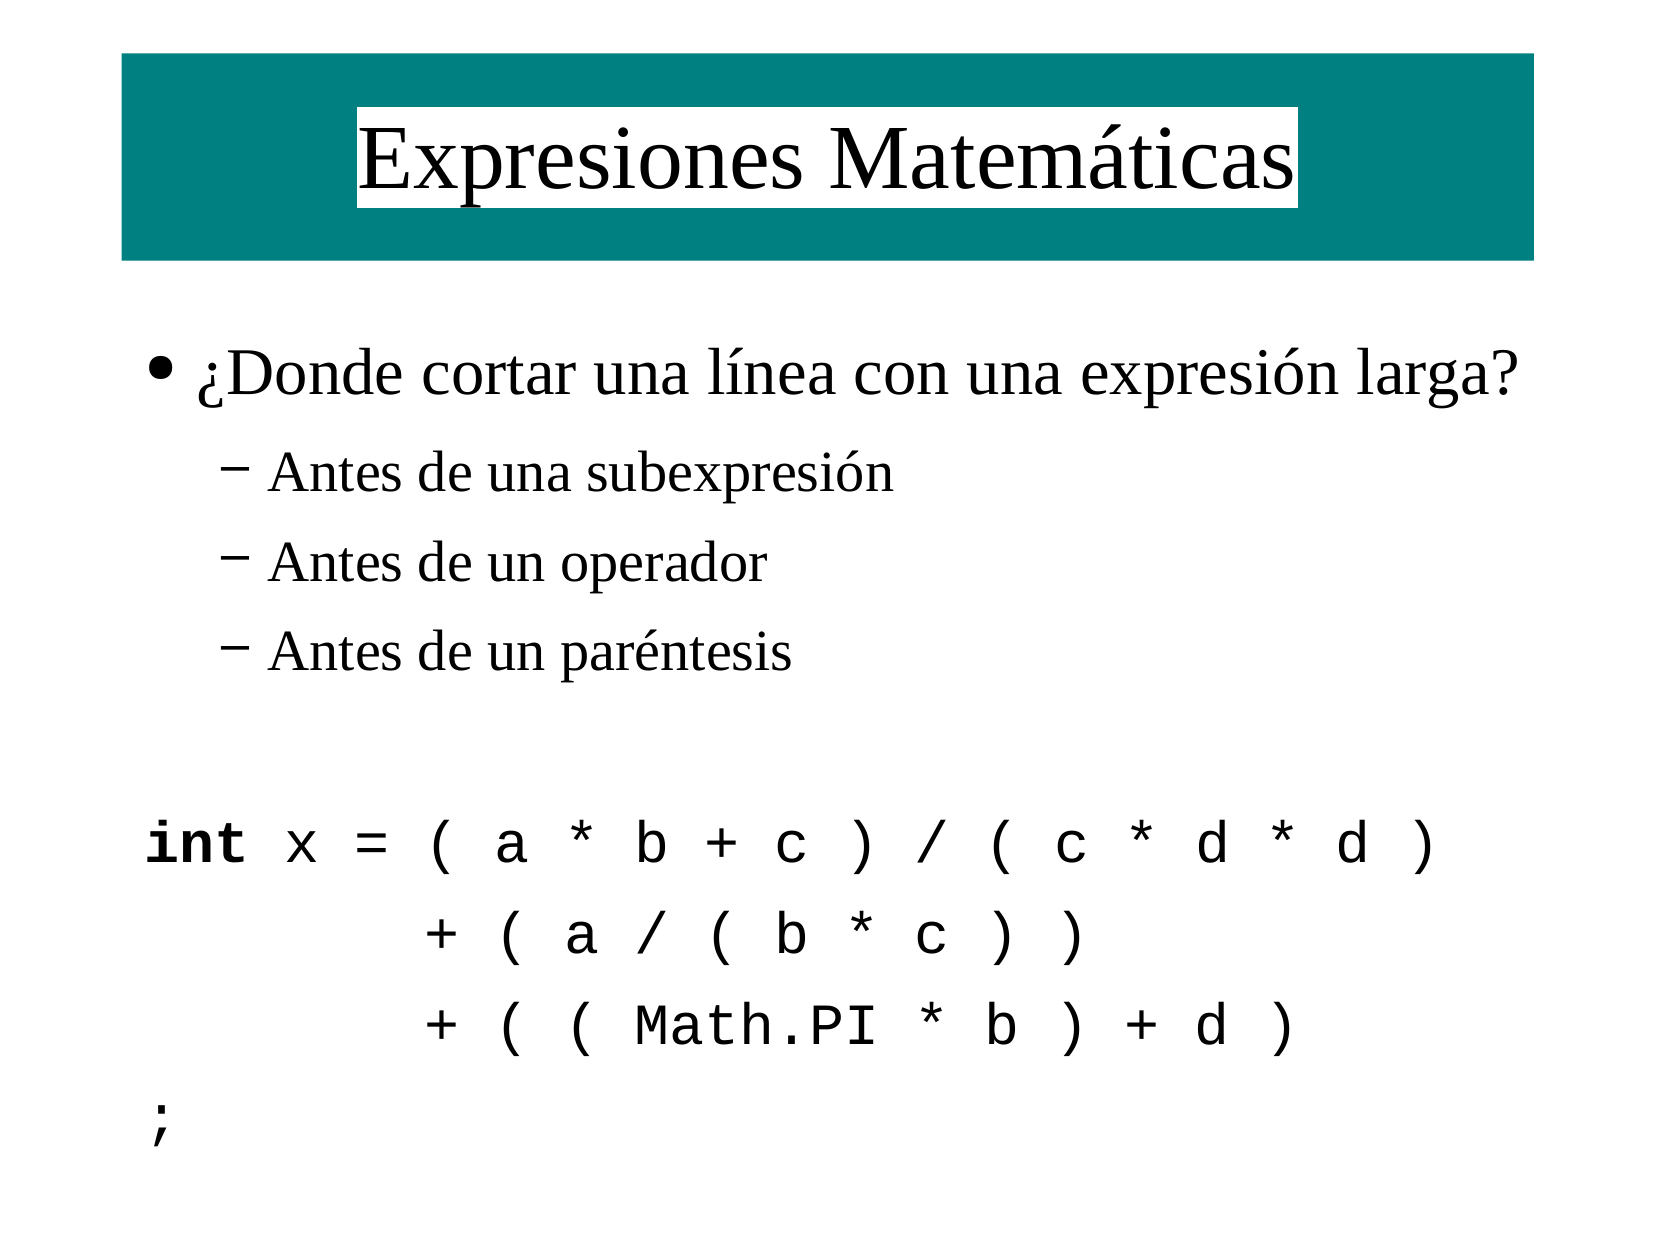

# Expresiones Matemáticas
Expresiones Matemáticas (II)
¿Donde cortar una línea con una expresión larga?
Antes de una subexpresión
Antes de un operador
Antes de un paréntesis
int x = ( a * b + c ) / ( c * d * d )
 + ( a / ( b * c ) )
 + ( ( Math.PI * b ) + d )
;